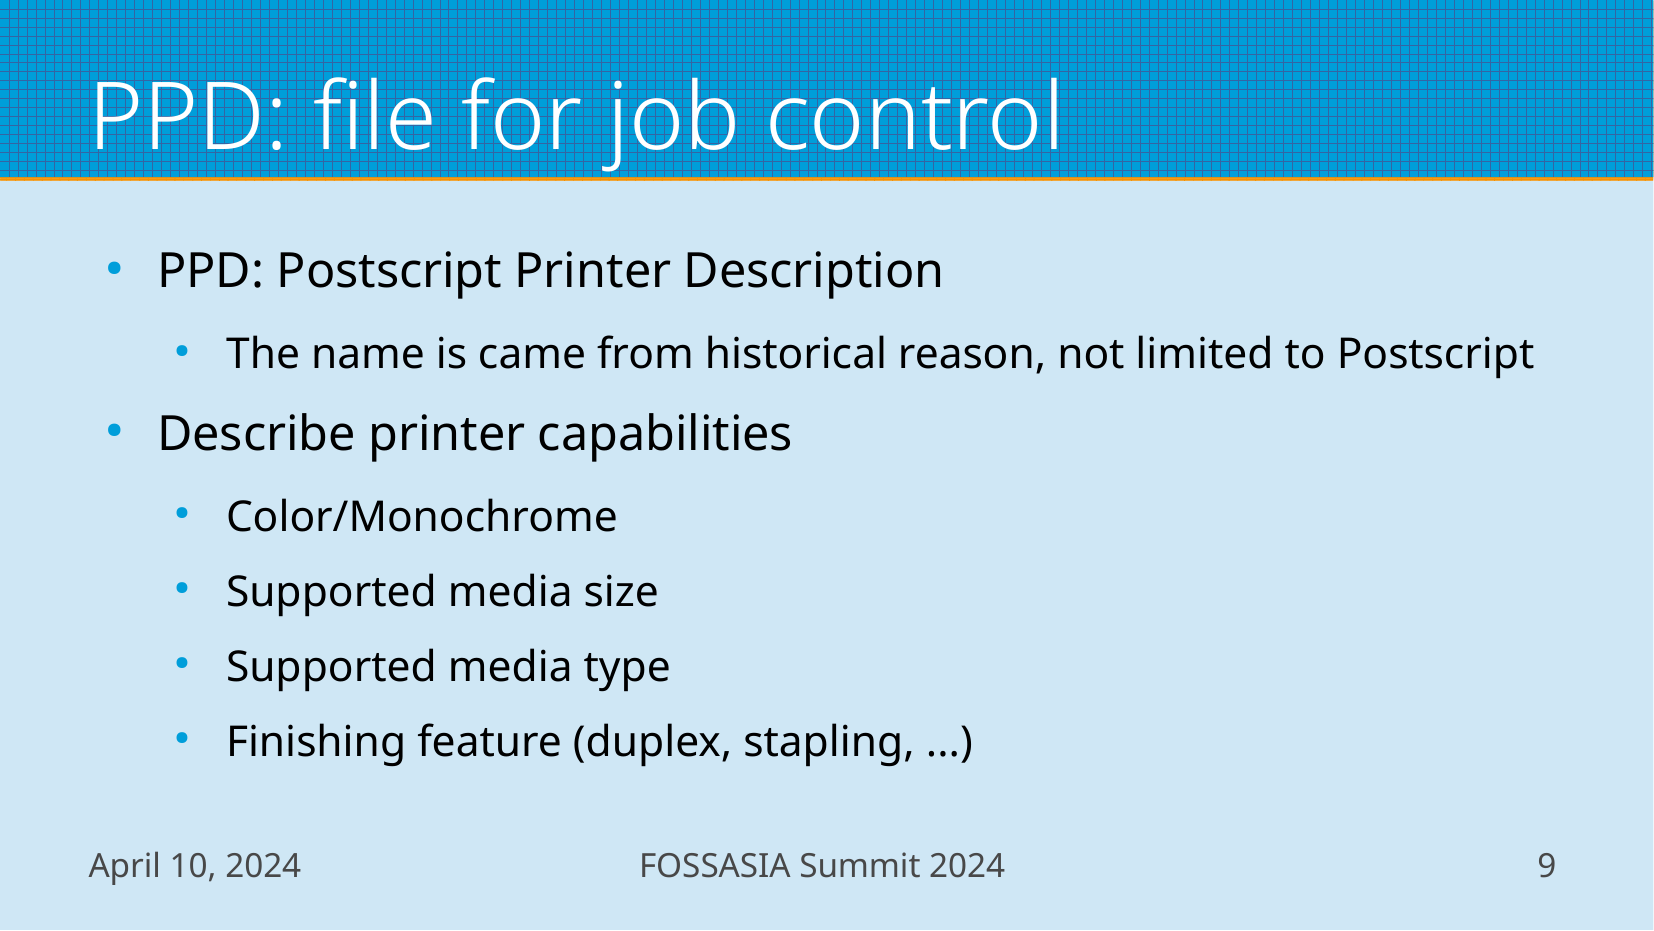

# PPD: file for job control
PPD: Postscript Printer Description
The name is came from historical reason, not limited to Postscript
Describe printer capabilities
Color/Monochrome
Supported media size
Supported media type
Finishing feature (duplex, stapling, ...)
April 10, 2024
FOSSASIA Summit 2024
9